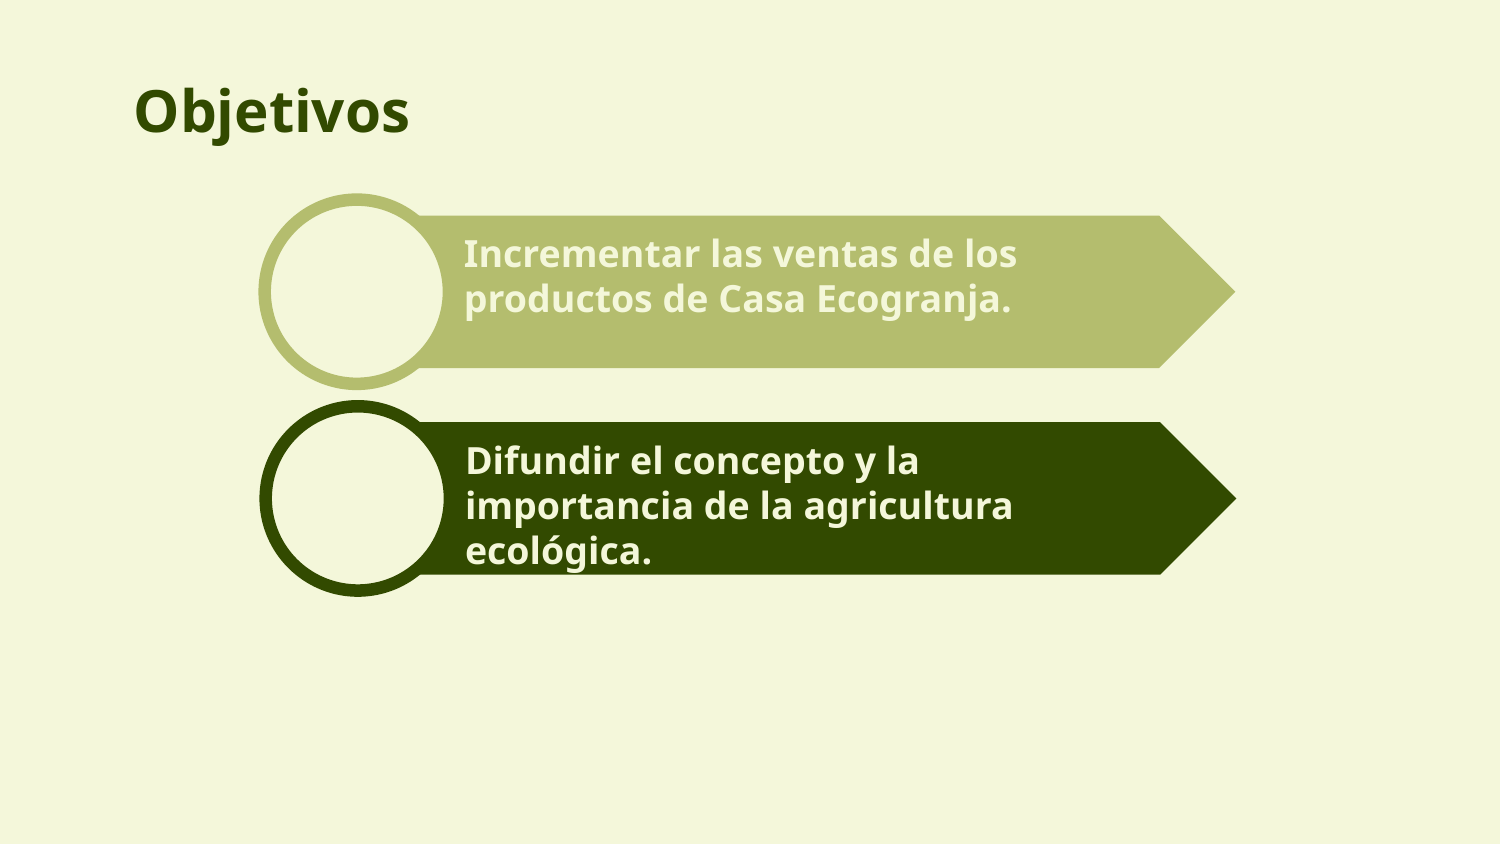

# Objetivos
Incrementar las ventas de los productos de Casa Ecogranja.
Difundir el concepto y la importancia de la agricultura ecológica.